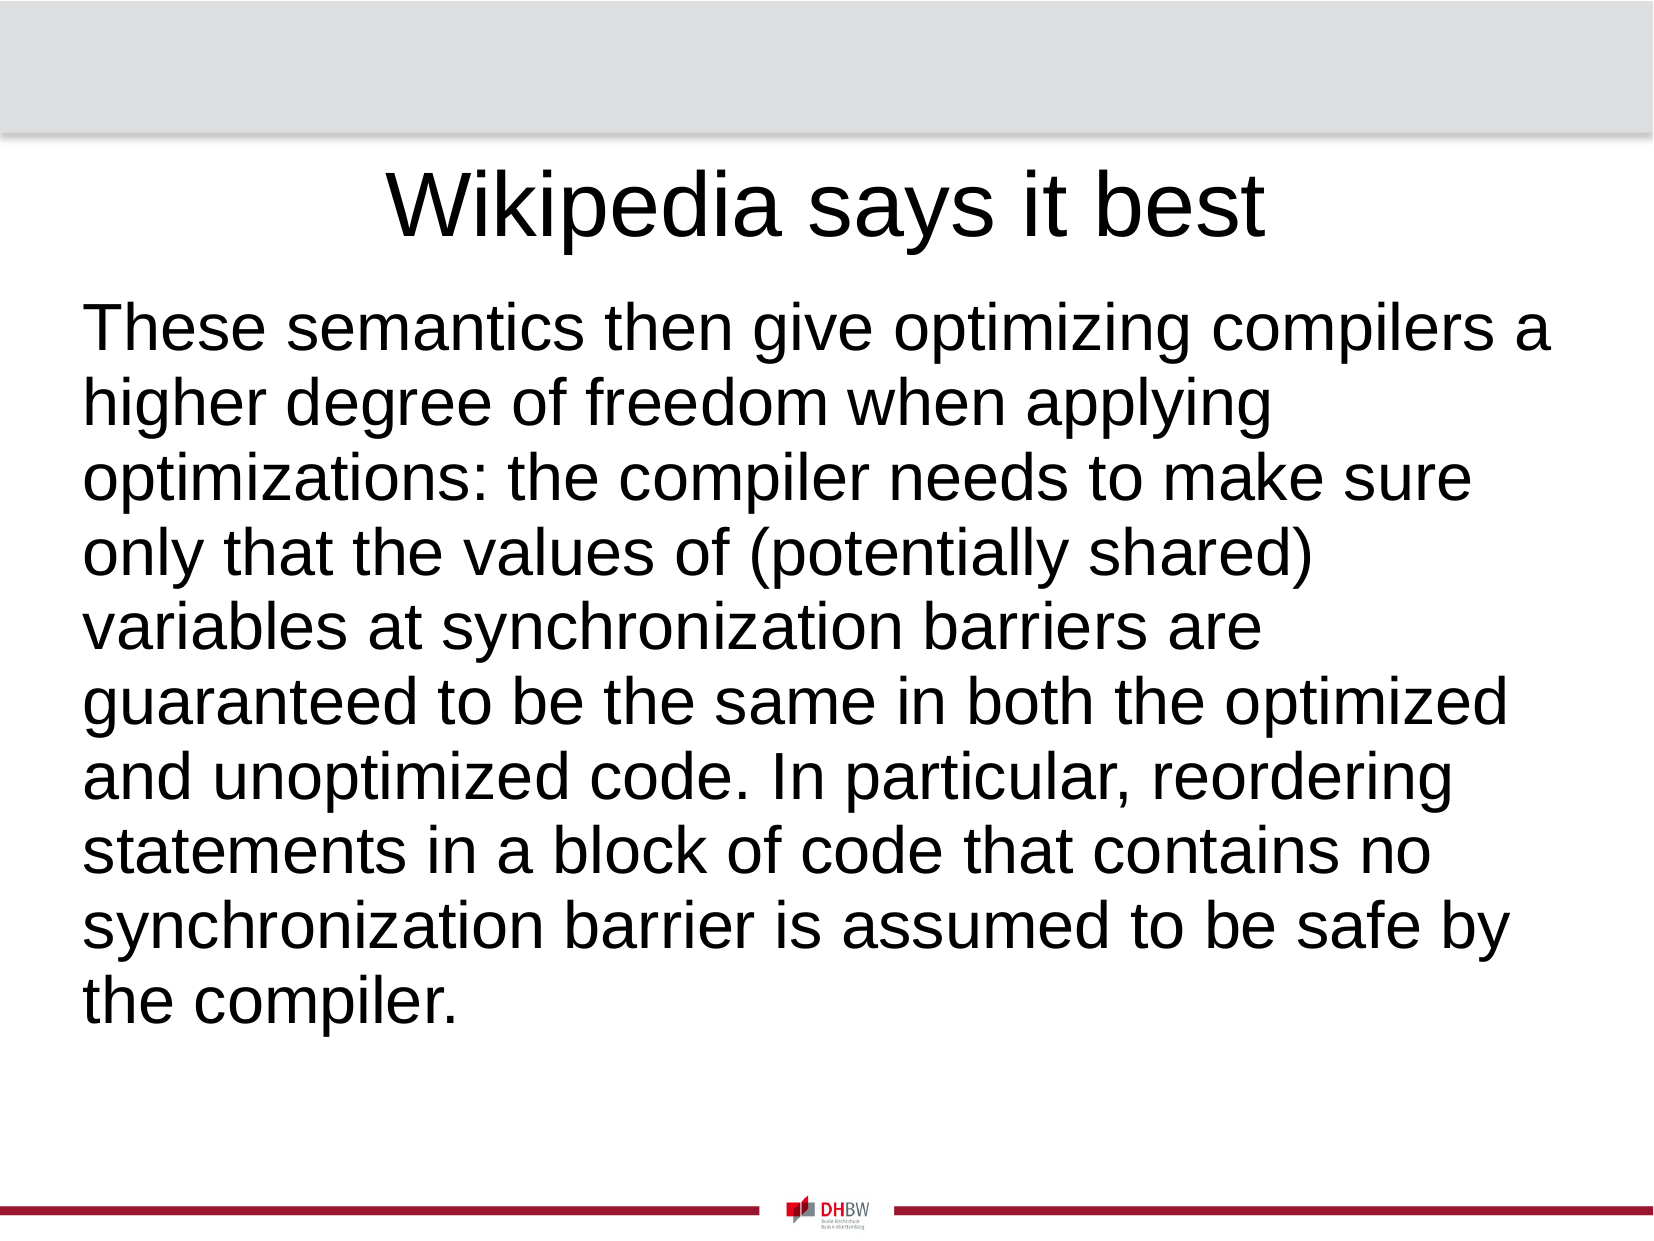

# Wikipedia says it best
These semantics then give optimizing compilers a higher degree of freedom when applying optimizations: the compiler needs to make sure only that the values of (potentially shared) variables at synchronization barriers are guaranteed to be the same in both the optimized and unoptimized code. In particular, reordering statements in a block of code that contains no synchronization barrier is assumed to be safe by the compiler.